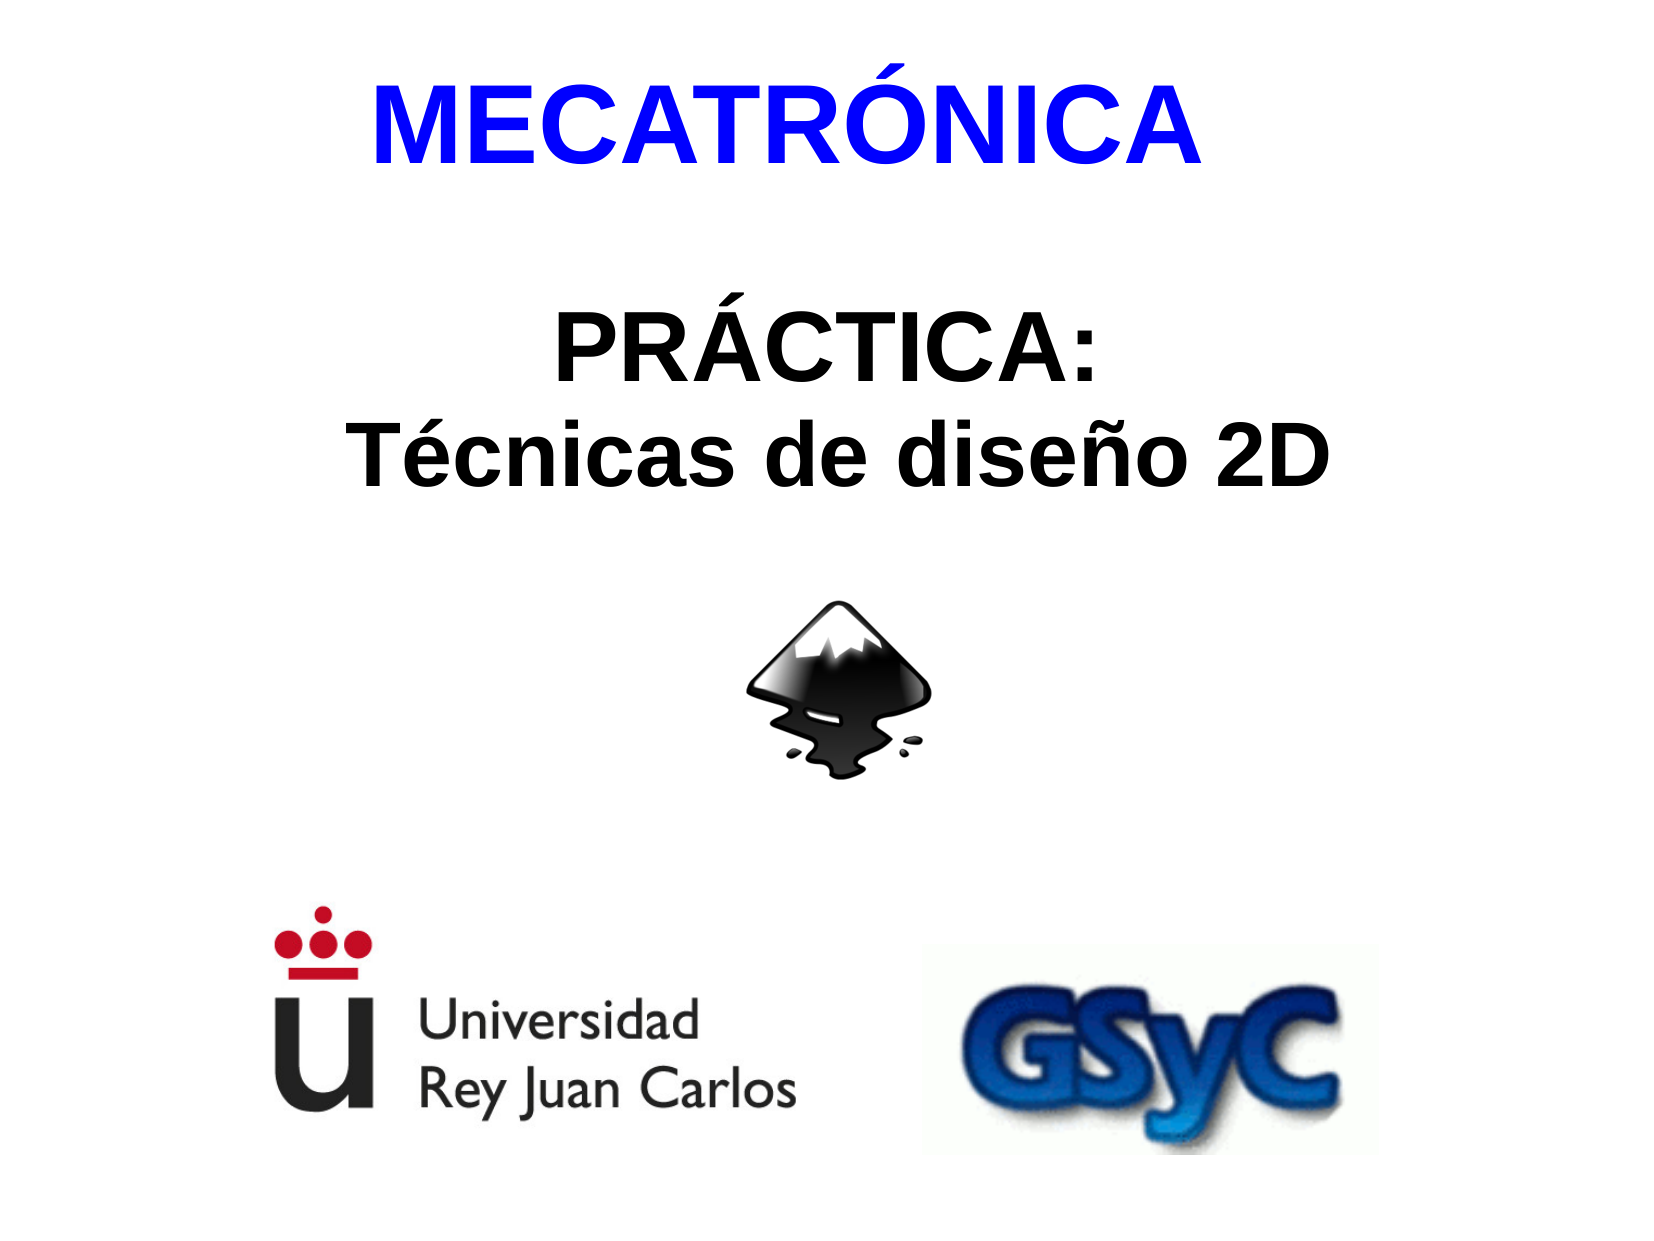

# MECATRÓNICA
PRÁCTICA:
Técnicas de diseño 2D